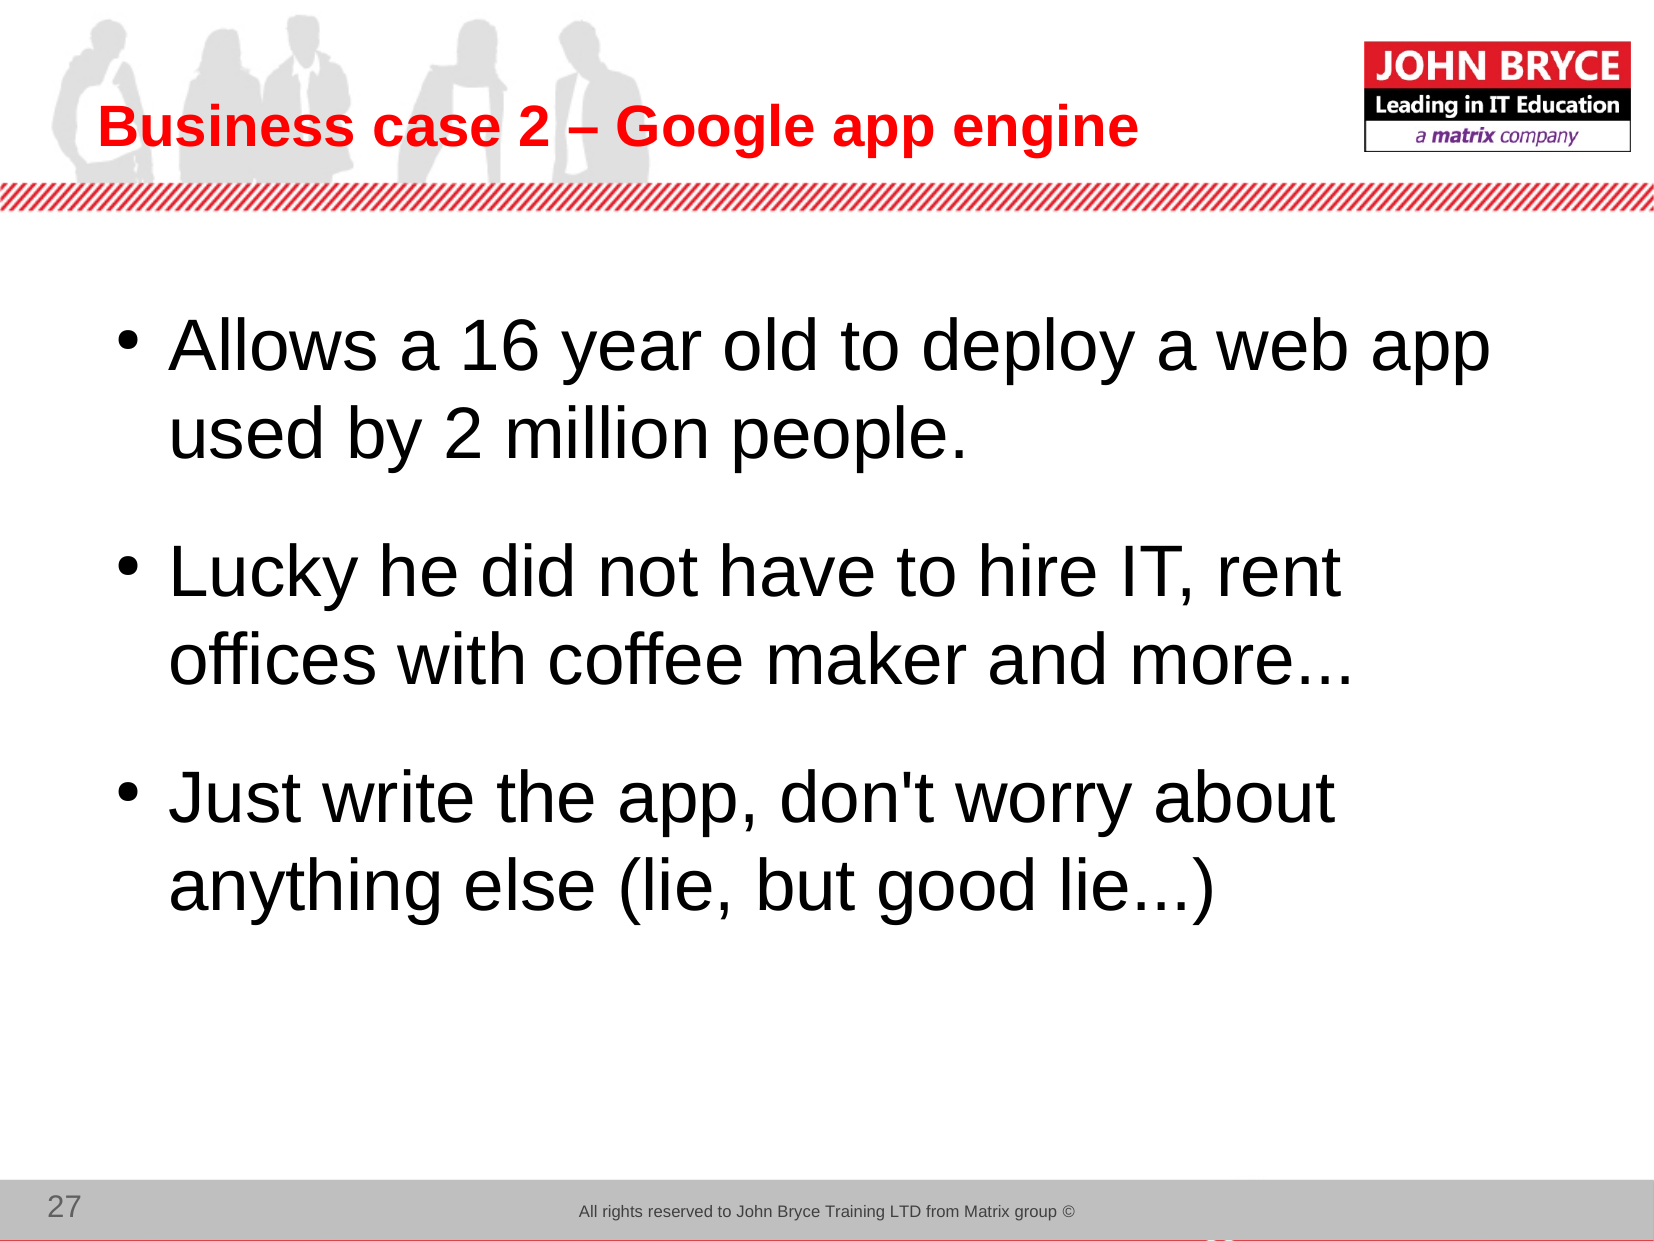

# Business case 2 – Google app engine
Allows a 16 year old to deploy a web app used by 2 million people.
Lucky he did not have to hire IT, rent offices with coffee maker and more...
Just write the app, don't worry about anything else (lie, but good lie...)